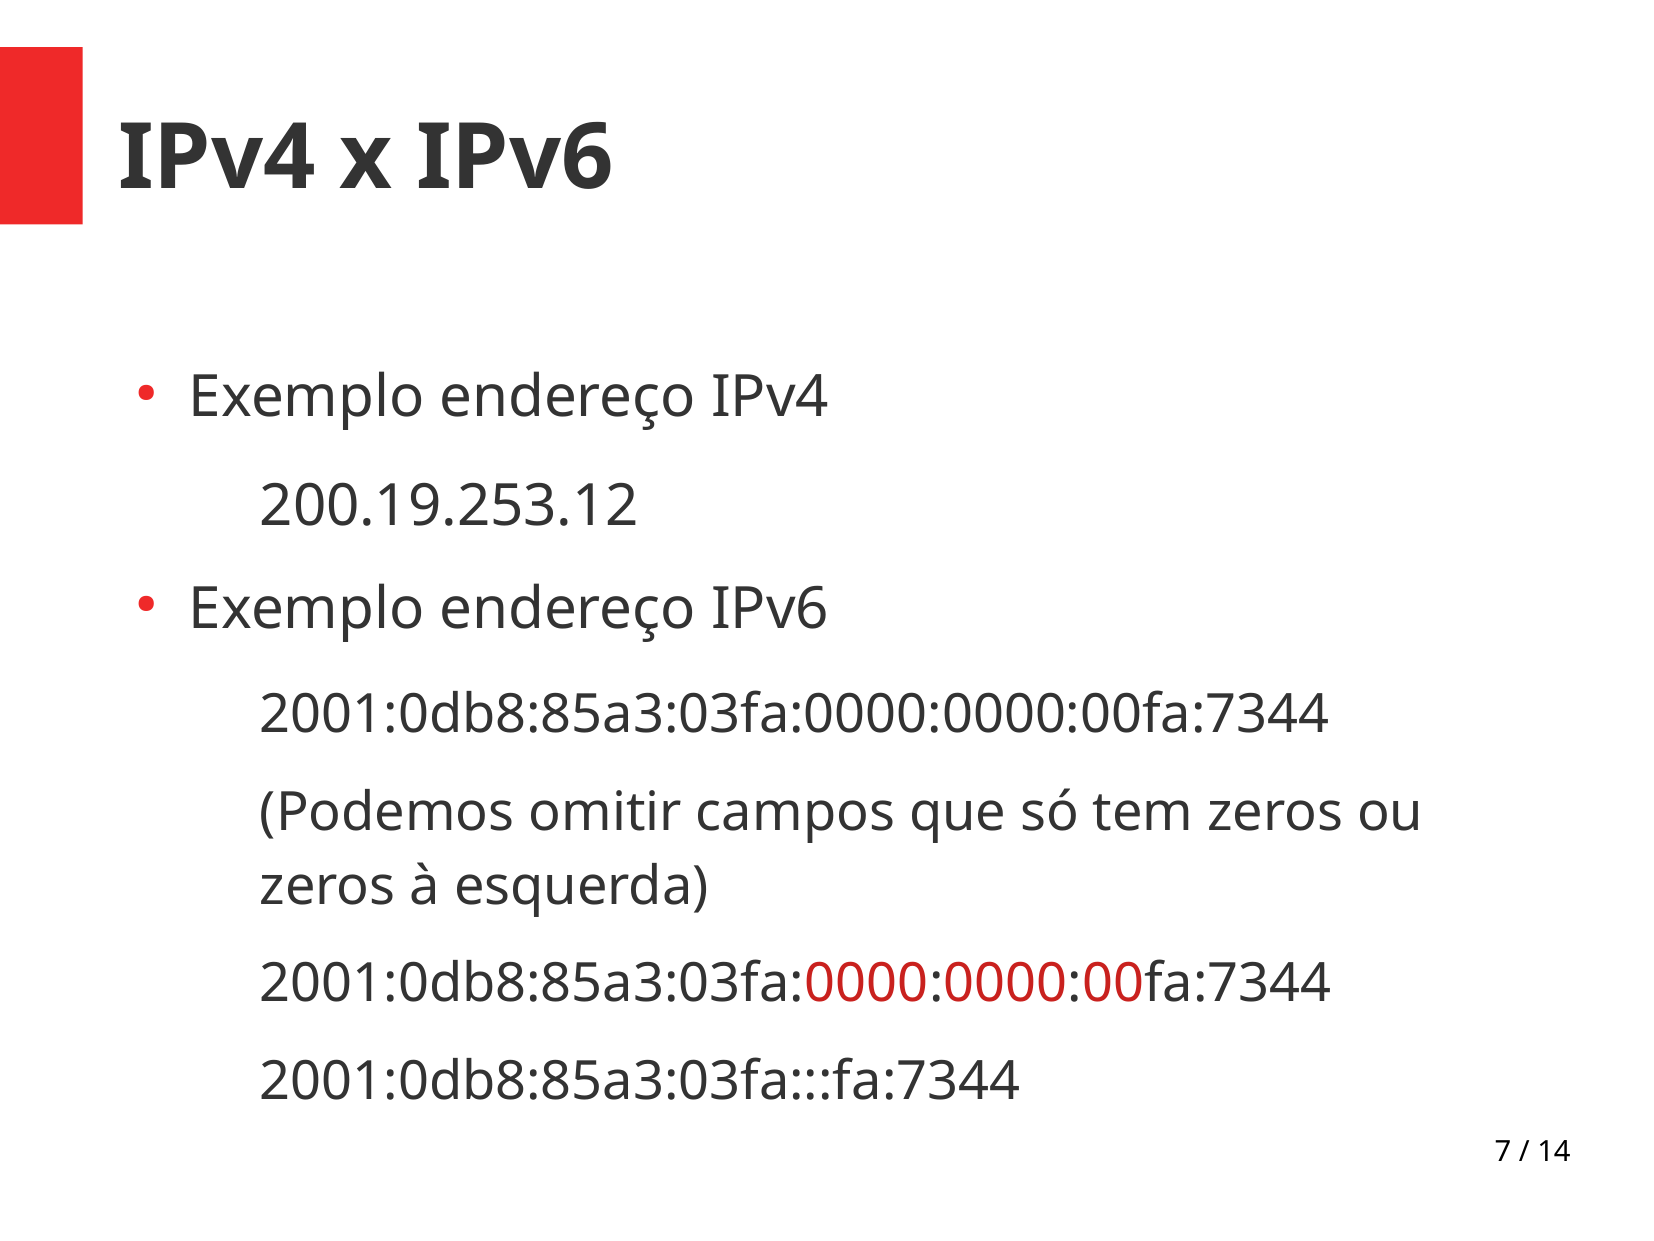

# IPv4 x IPv6
Exemplo endereço IPv4
200.19.253.12
Exemplo endereço IPv6
2001:0db8:85a3:03fa:0000:0000:00fa:7344
(Podemos omitir campos que só tem zeros ou zeros à esquerda)
2001:0db8:85a3:03fa:0000:0000:00fa:7344
2001:0db8:85a3:03fa:::fa:7344
7